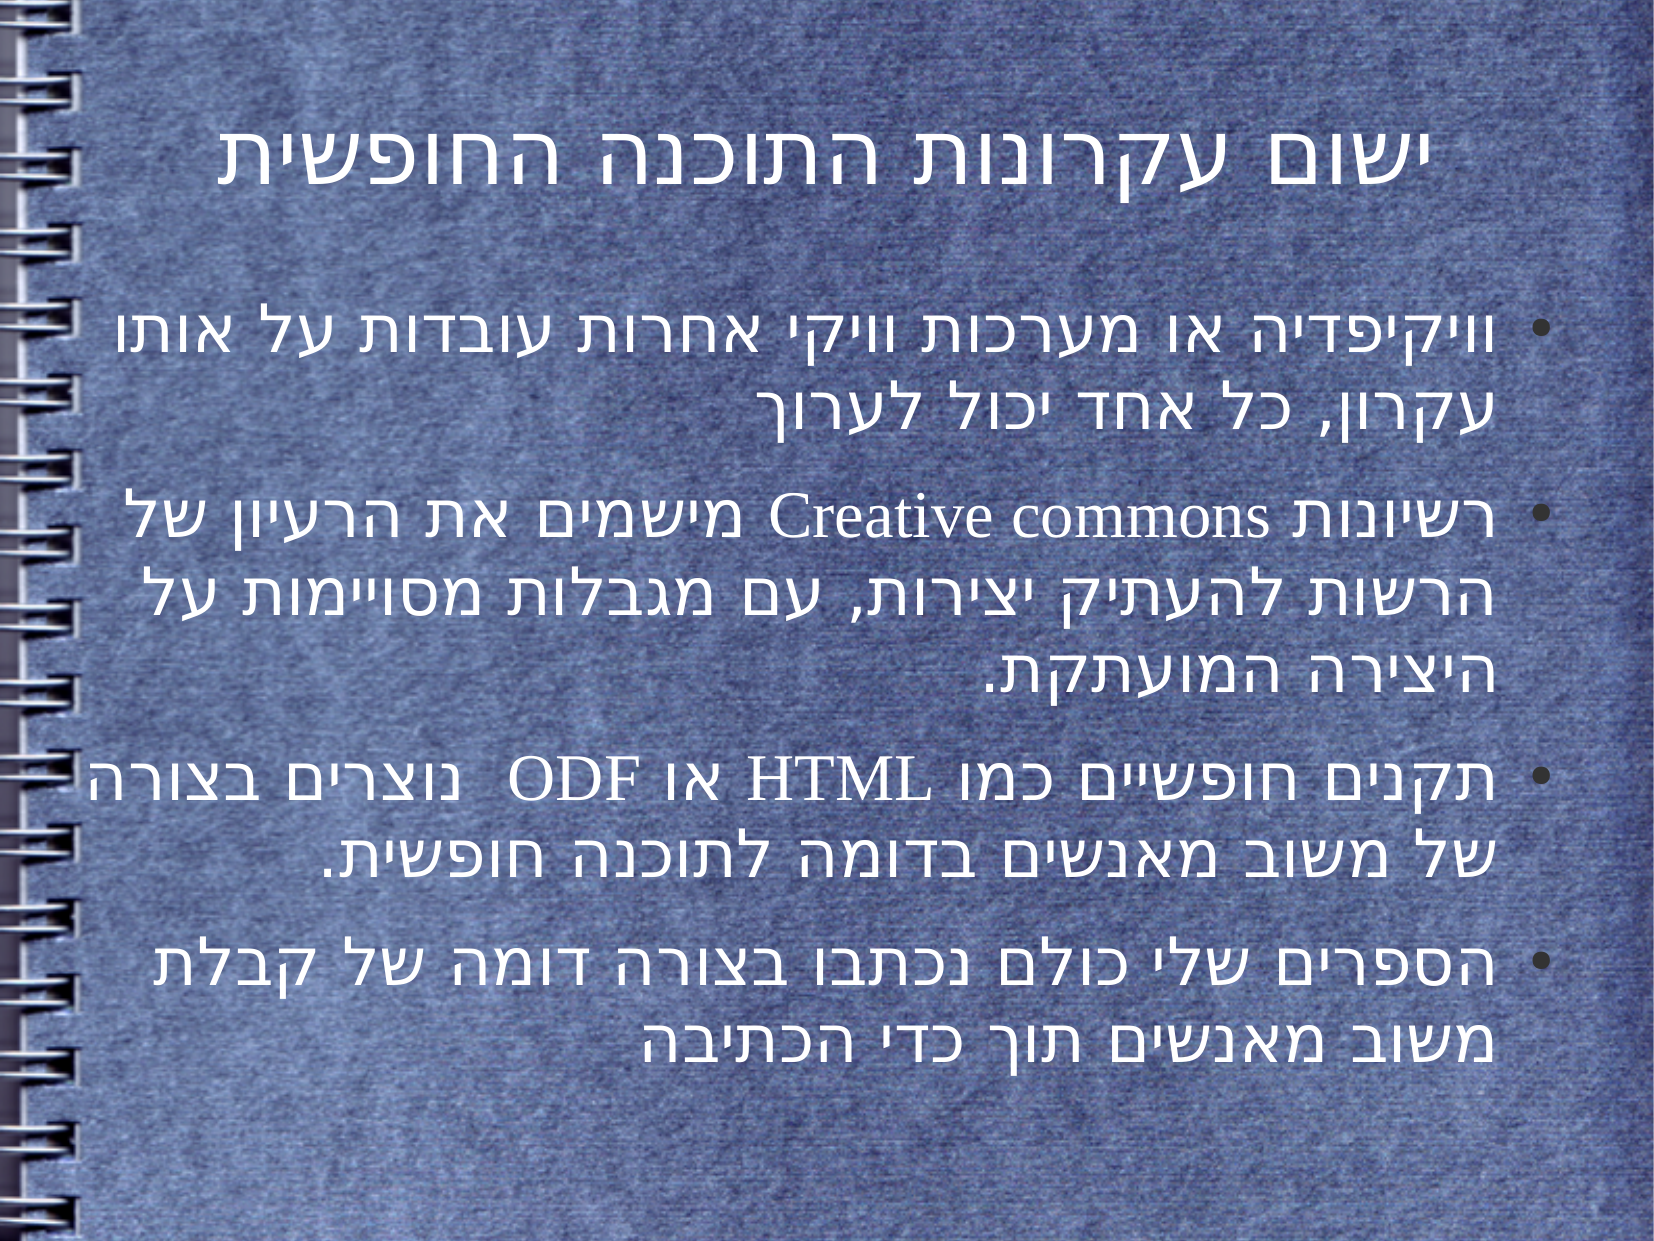

# ישום עקרונות התוכנה החופשית
וויקיפדיה או מערכות וויקי אחרות עובדות על אותו עקרון, כל אחד יכול לערוך
רשיונות Creative commons מישמים את הרעיון של הרשות להעתיק יצירות, עם מגבלות מסויימות על היצירה המועתקת.
תקנים חופשיים כמו HTML או ODF נוצרים בצורה של משוב מאנשים בדומה לתוכנה חופשית.
הספרים שלי כולם נכתבו בצורה דומה של קבלת משוב מאנשים תוך כדי הכתיבה